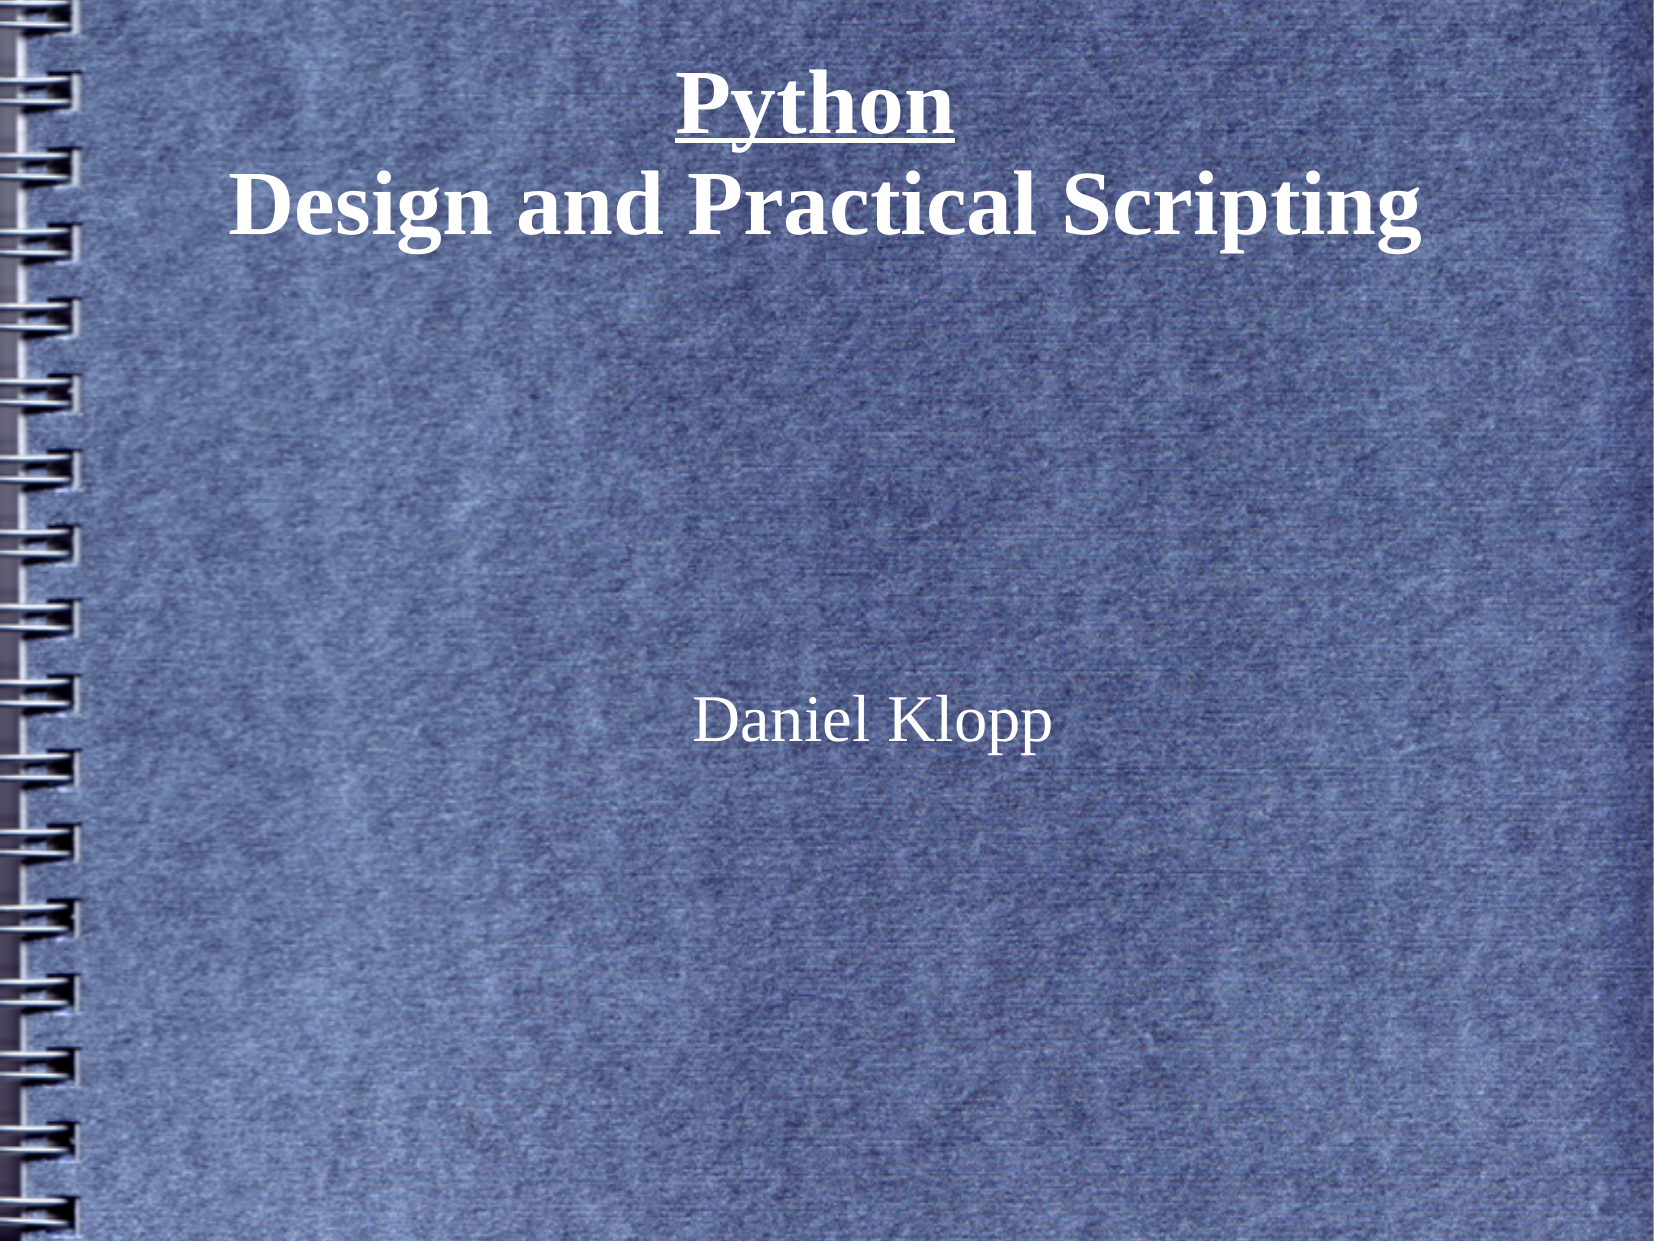

# Python Design and Practical Scripting
Daniel Klopp